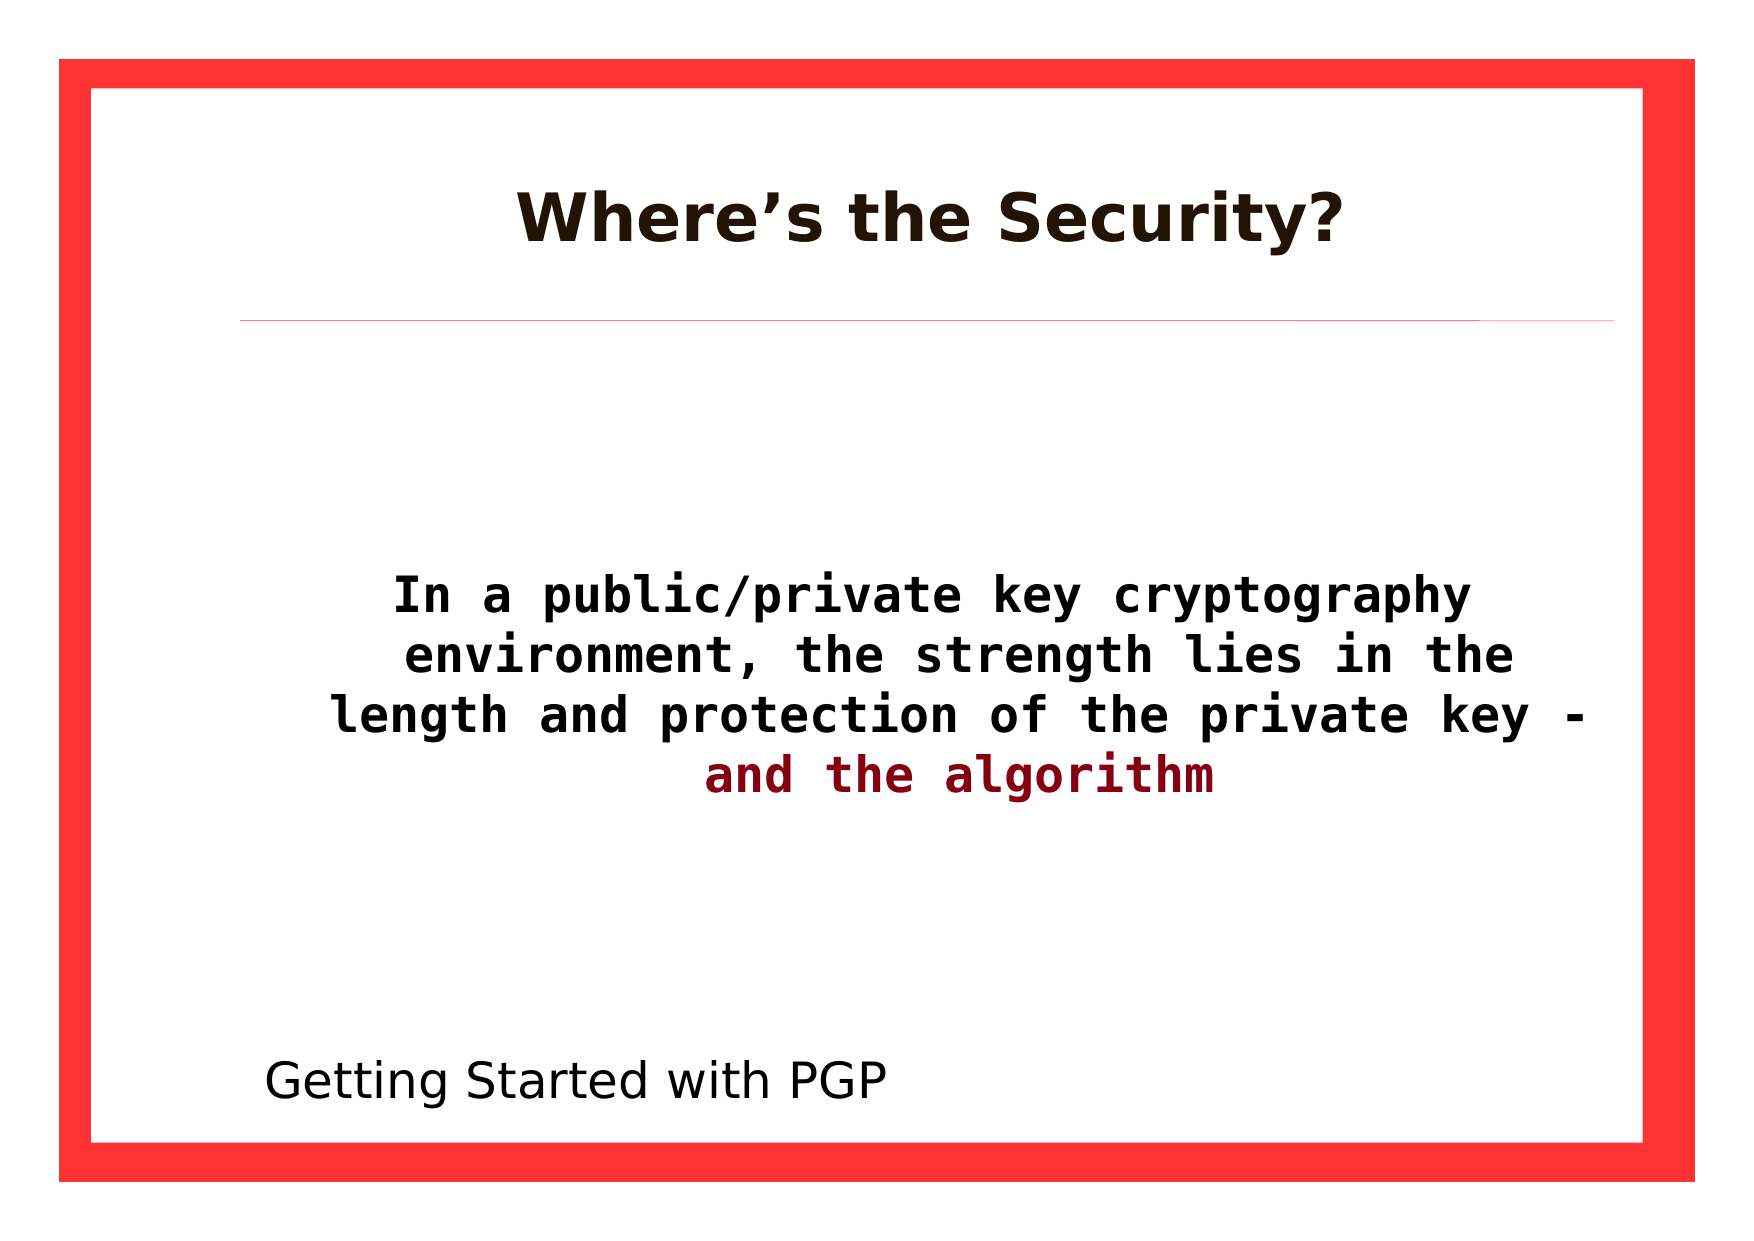

# Where’s the Security?
In a public/private key cryptography environment, the strength lies in the length and protection of the private key - and the algorithm